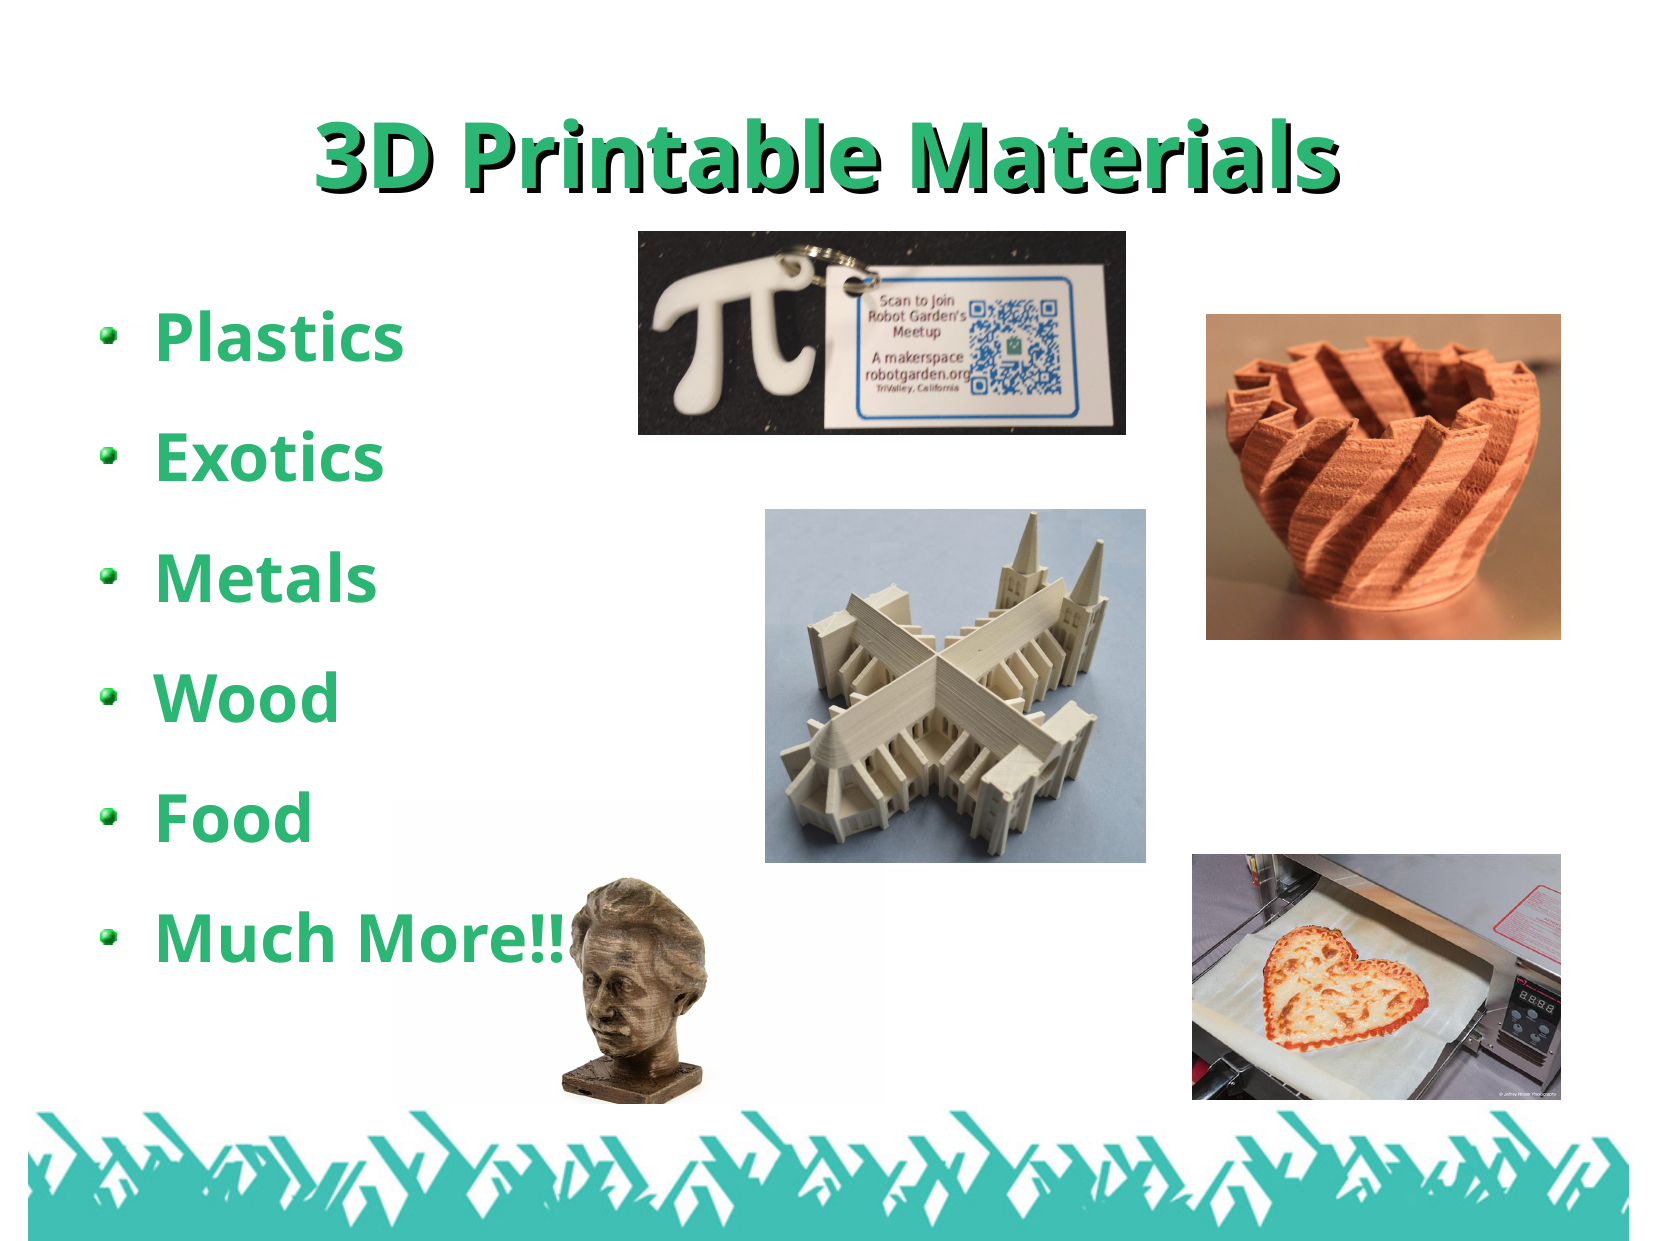

# 3D Printable Materials
Plastics
Exotics
Metals
Wood
Food
Much More!!